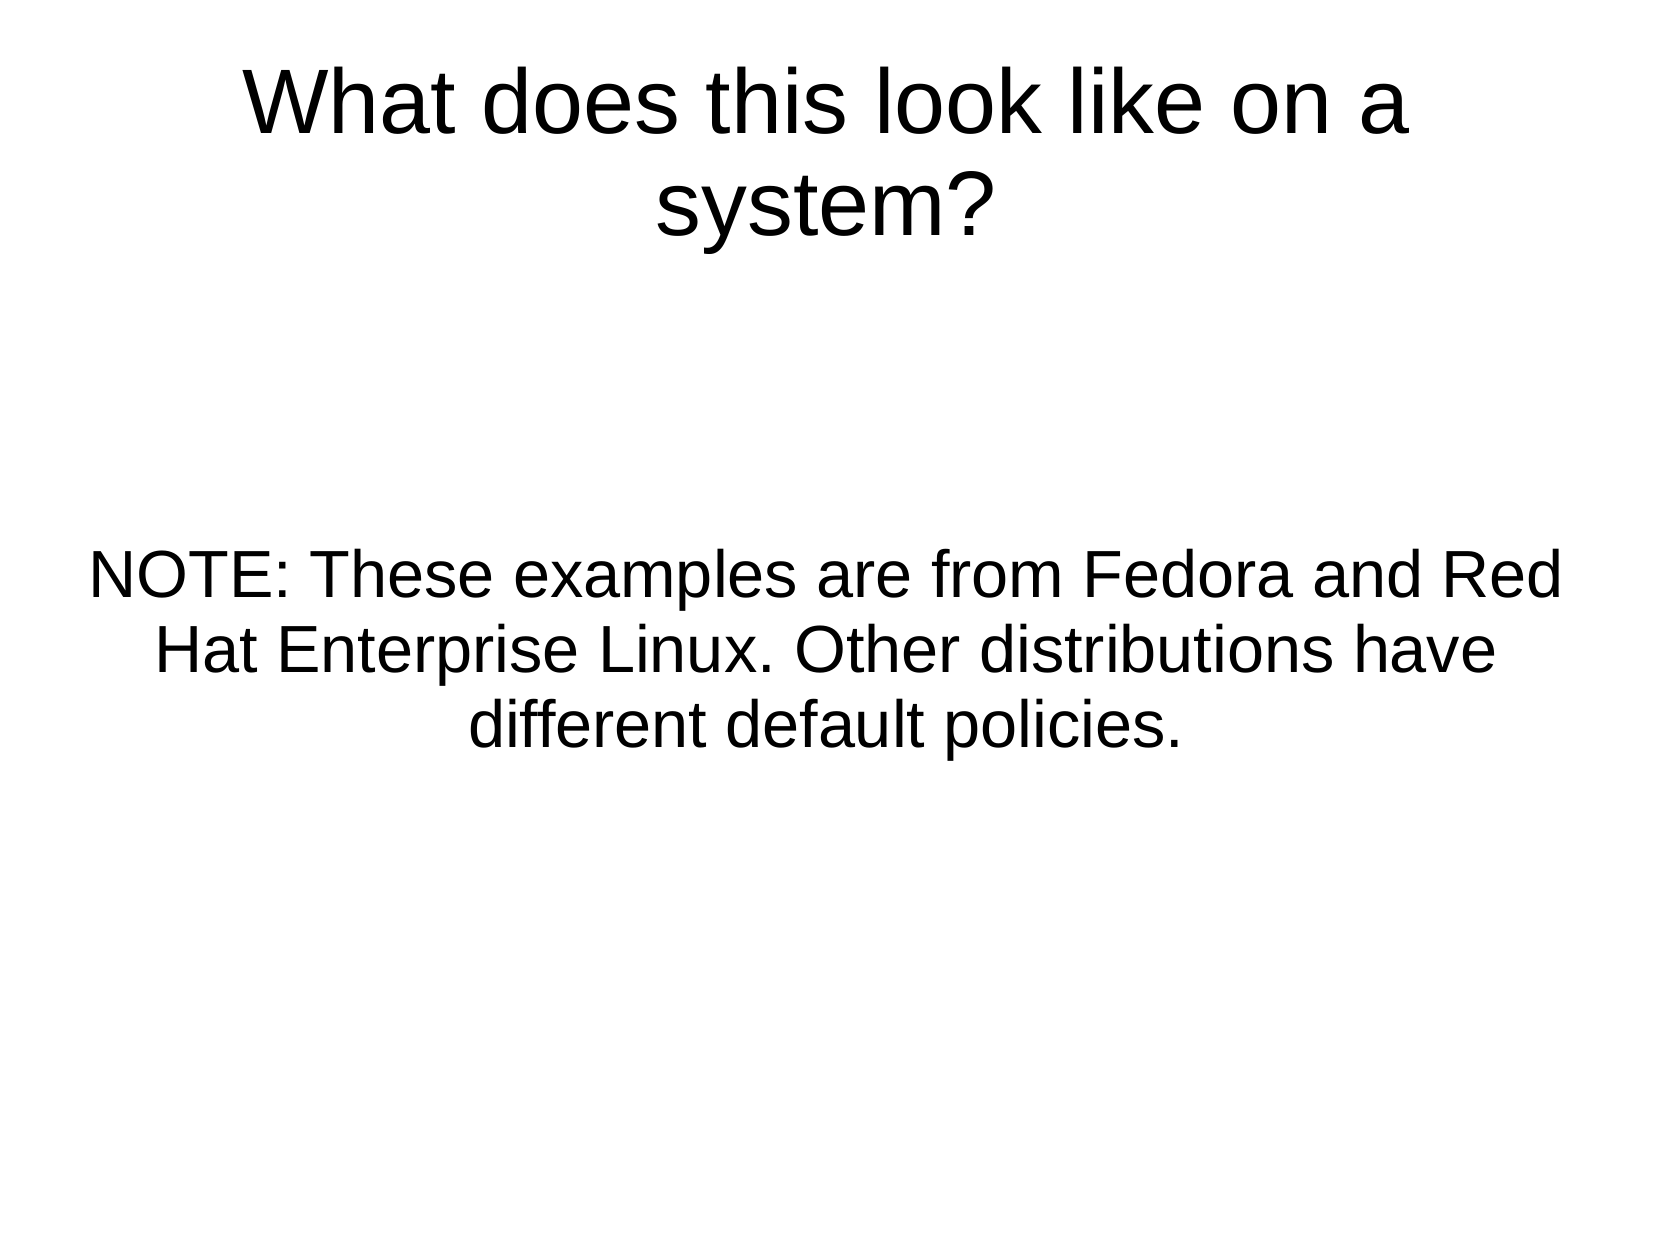

What does this look like on a system?
# NOTE: These examples are from Fedora and Red Hat Enterprise Linux. Other distributions have different default policies.